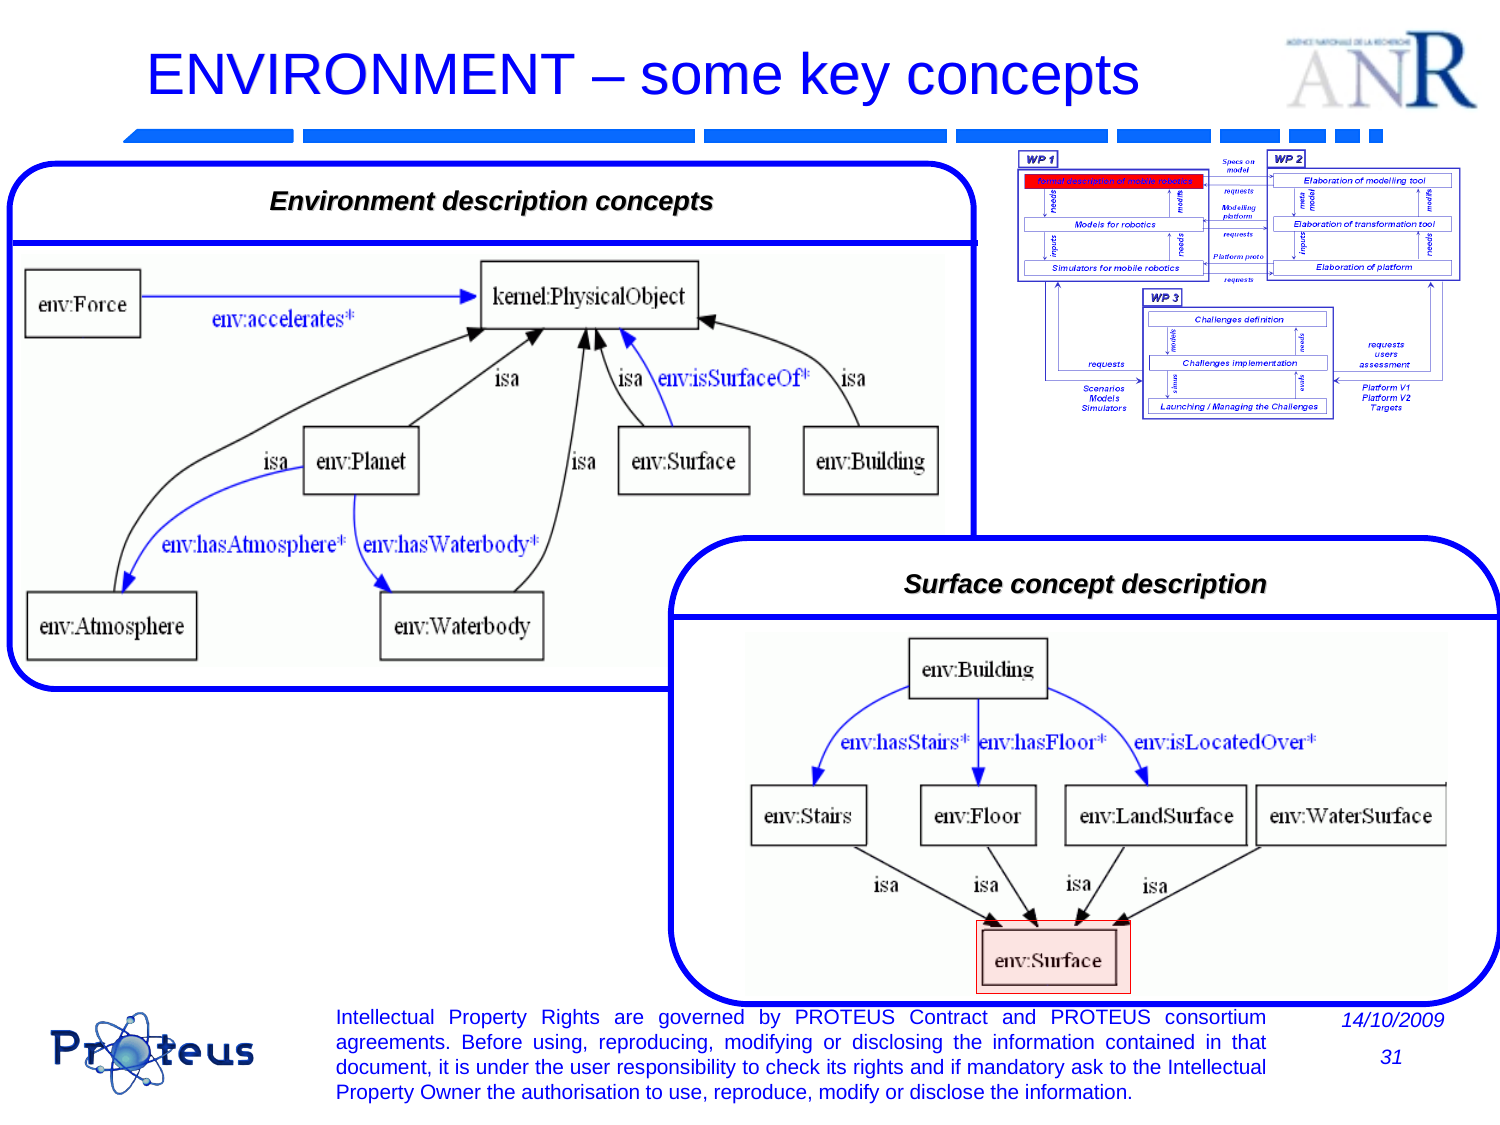

# ENVIRONMENT – some key concepts
Environment description concepts
Surface concept description